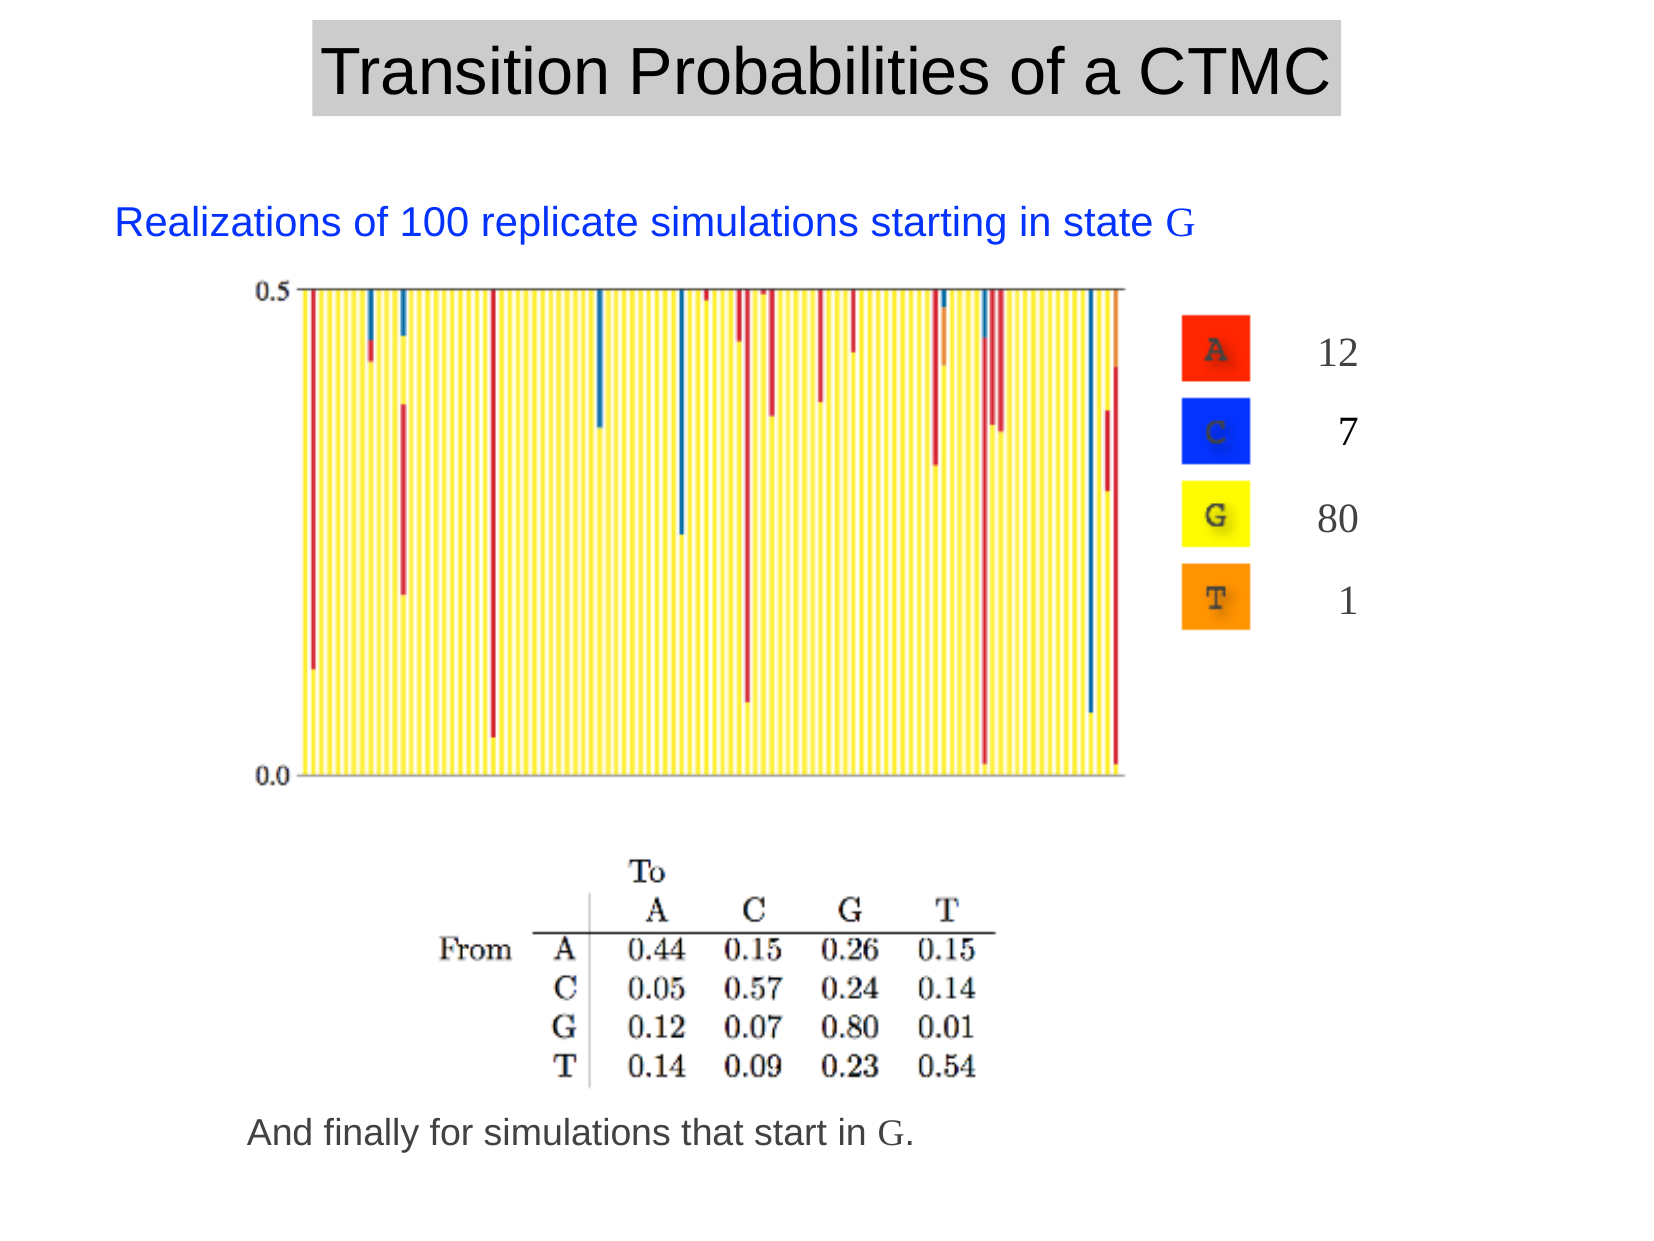

Transition Probabilities of a CTMC
Realizations of 100 replicate simulations starting in state G
12
07
80
01
And finally for simulations that start in G.